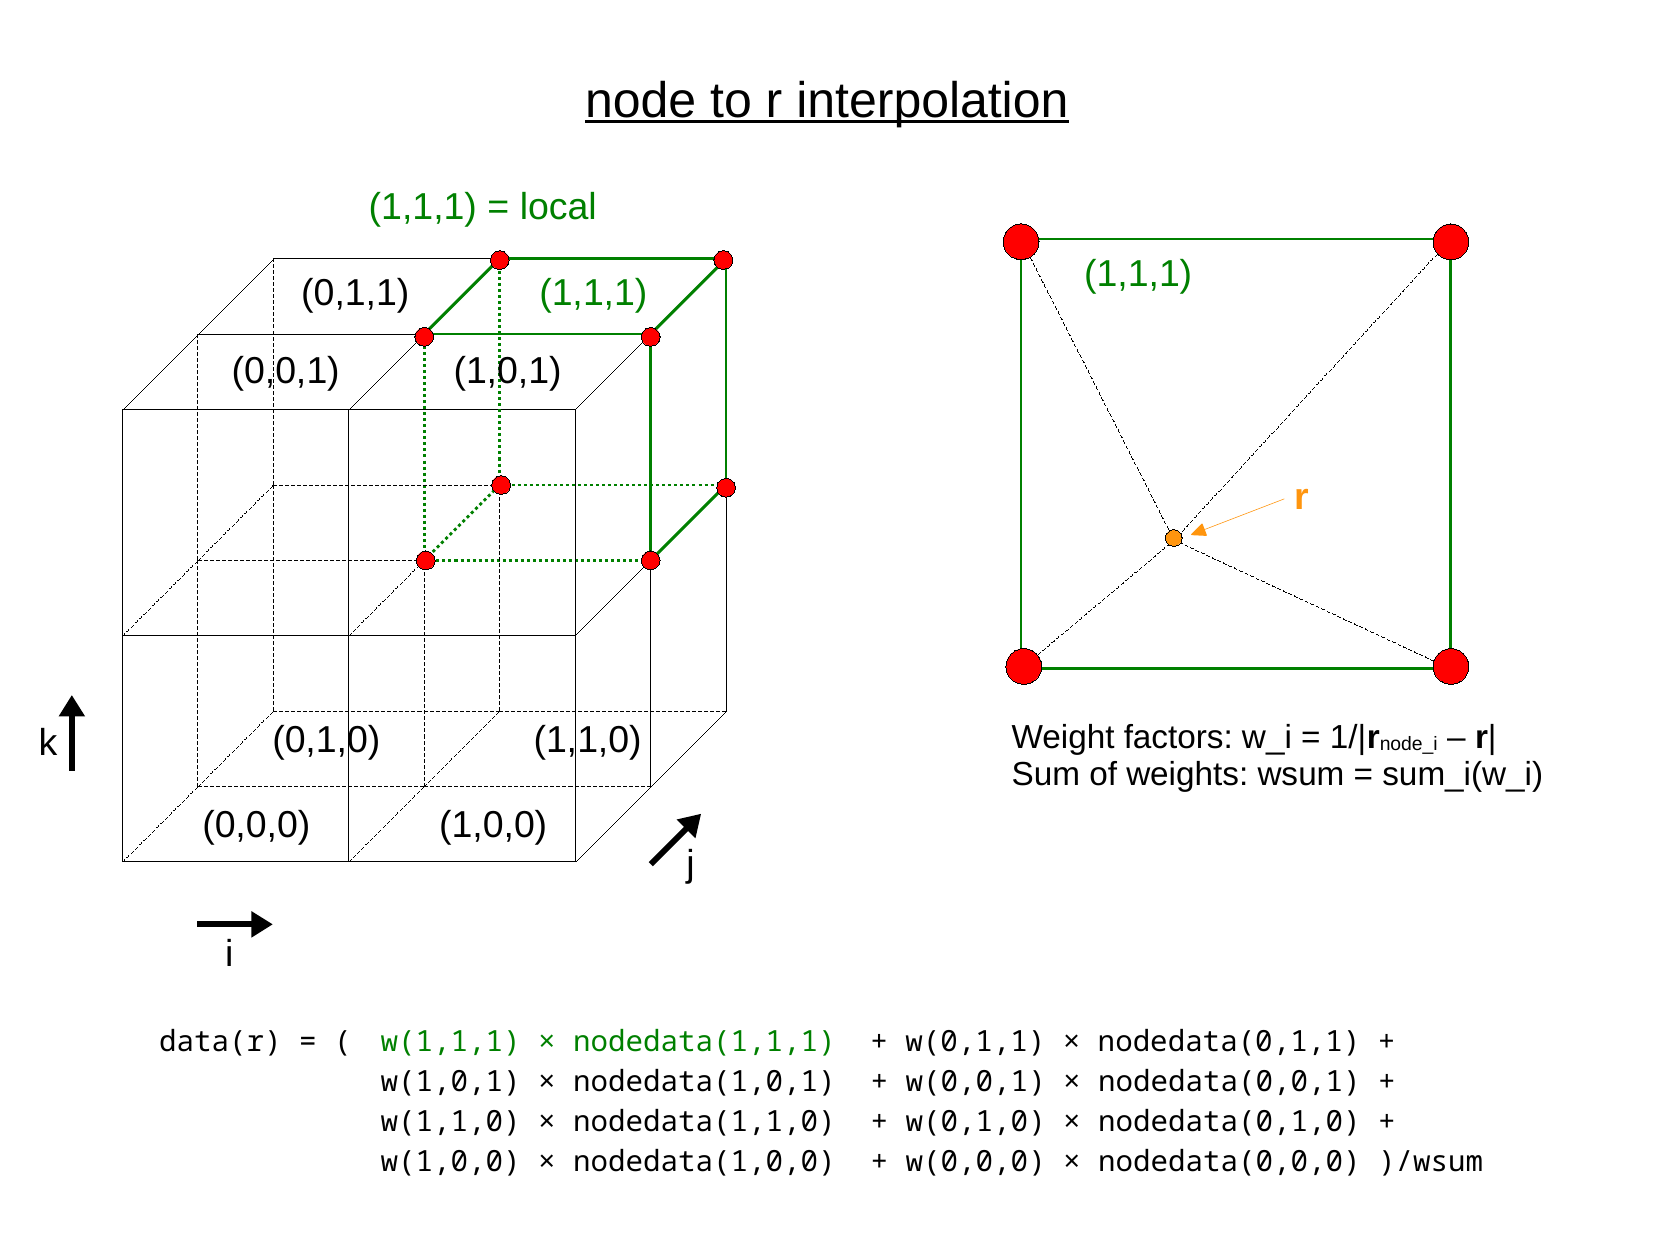

node to r interpolation
(1,1,1) = local
(1,1,1)
(1,1,1)
(0,1,1)
(0,0,1)
(1,0,1)
r
Weight factors: w_i = 1/|rnode_i – r|
Sum of weights: wsum = sum_i(w_i)
(1,1,0)
(0,1,0)
k
(0,0,0)
(1,0,0)
j
i
data(r) = (	w(1,1,1) × nodedata(1,1,1) + w(0,1,1) × nodedata(0,1,1) +
			w(1,0,1) × nodedata(1,0,1) + w(0,0,1) × nodedata(0,0,1) +
			w(1,1,0) × nodedata(1,1,0) + w(0,1,0) × nodedata(0,1,0) +
			w(1,0,0) × nodedata(1,0,0) + w(0,0,0) × nodedata(0,0,0) )/wsum